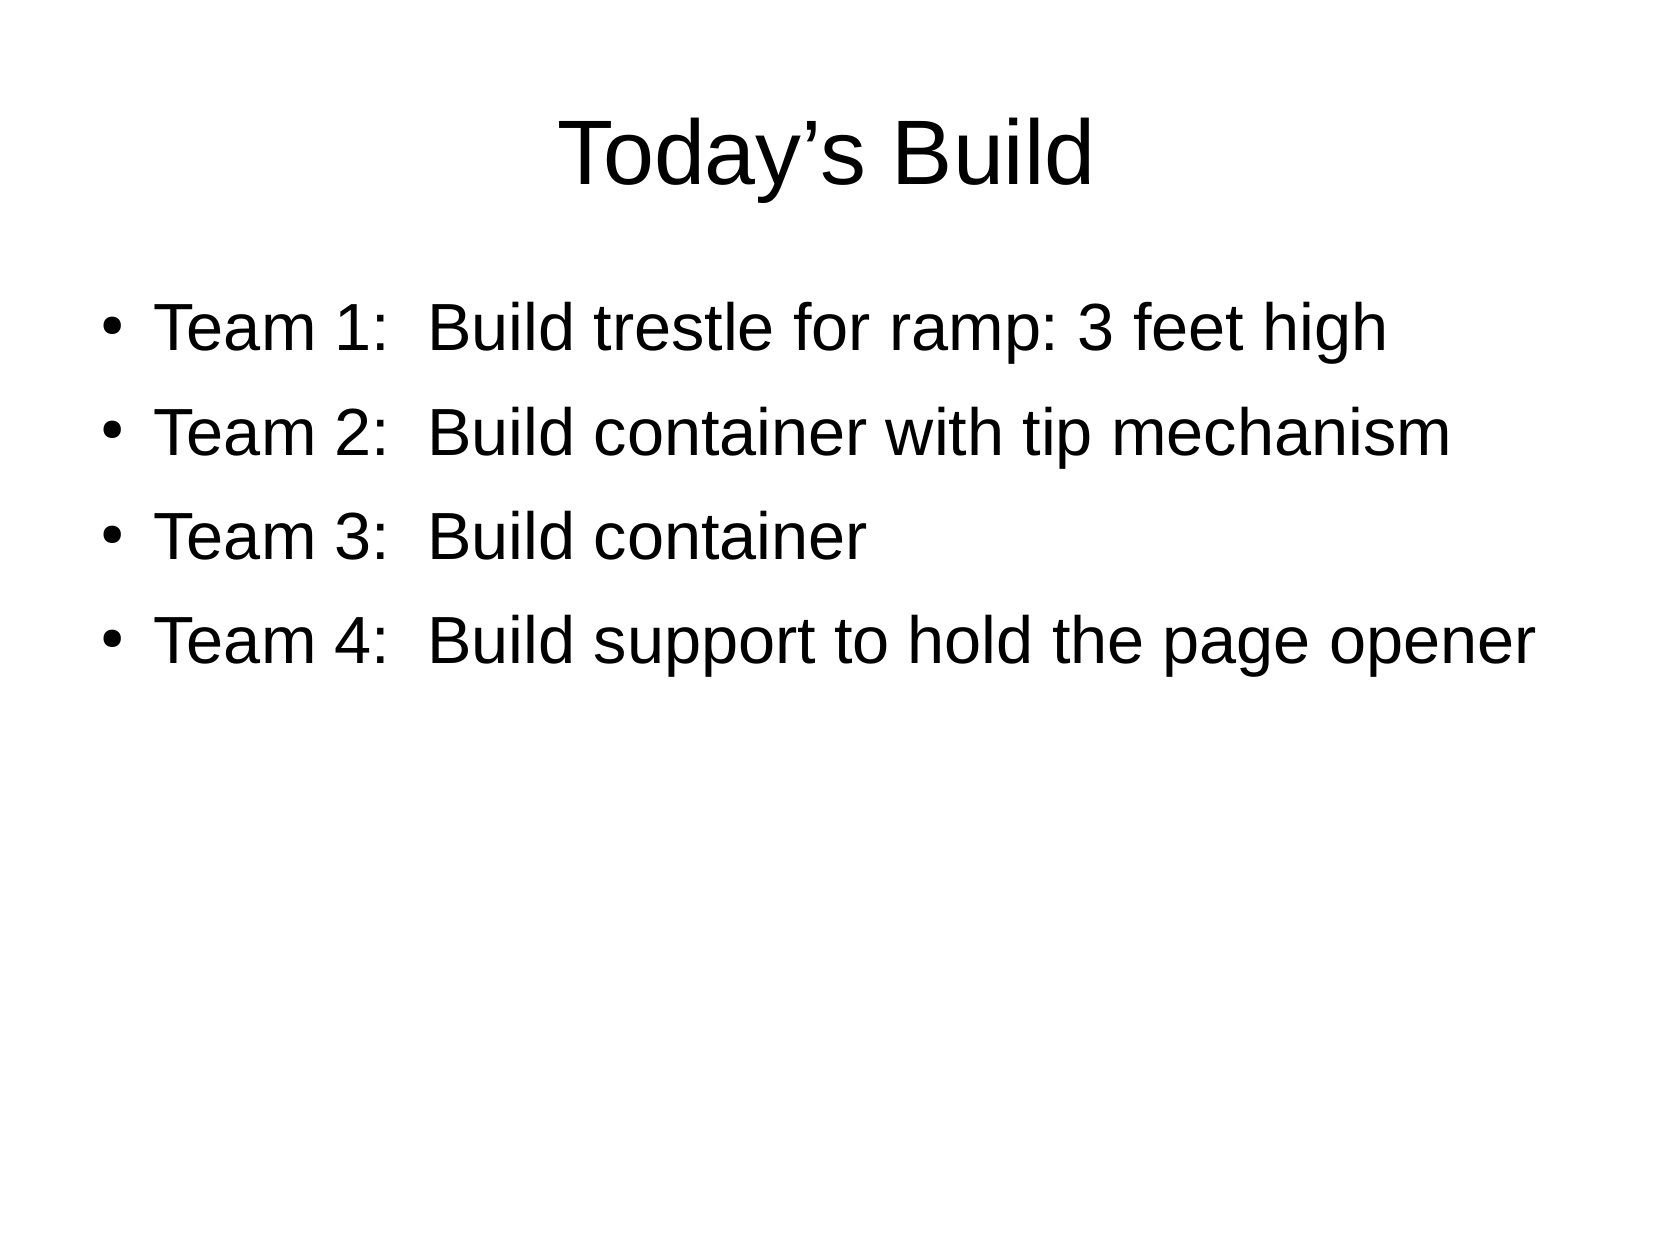

# Today’s Build
Team 1: Build trestle for ramp: 3 feet high
Team 2: Build container with tip mechanism
Team 3: Build container
Team 4: Build support to hold the page opener